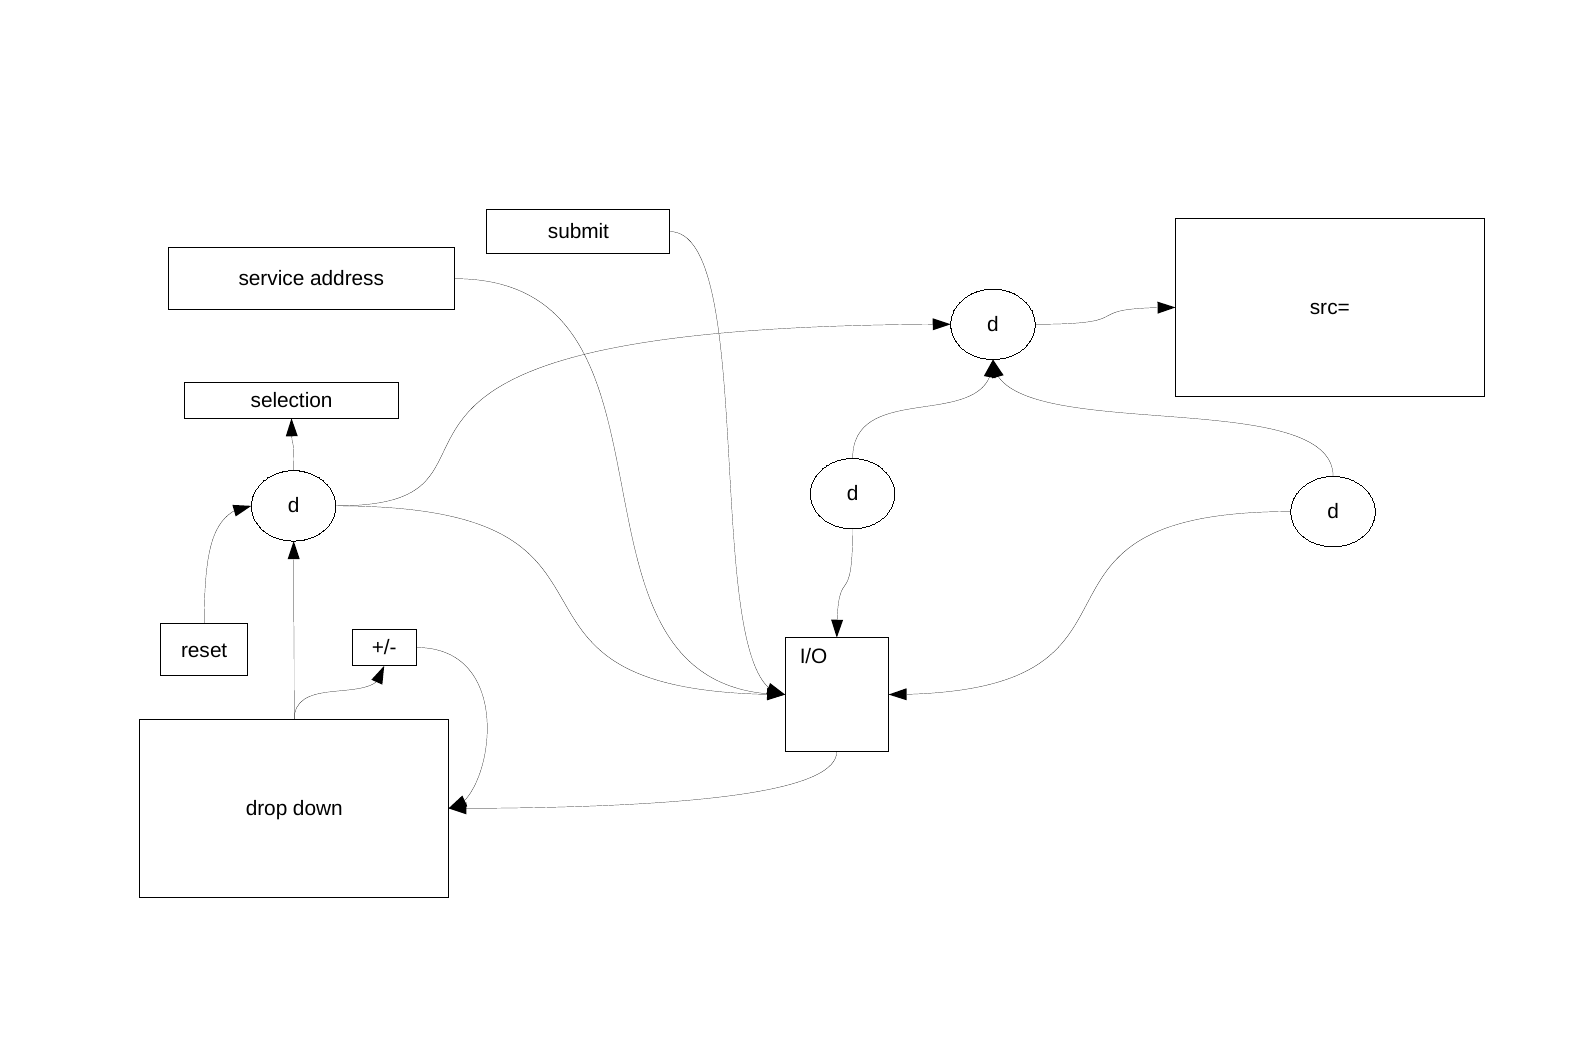

submit
src=
service address
d
selection
d
d
d
reset
+/-
I/O
drop down